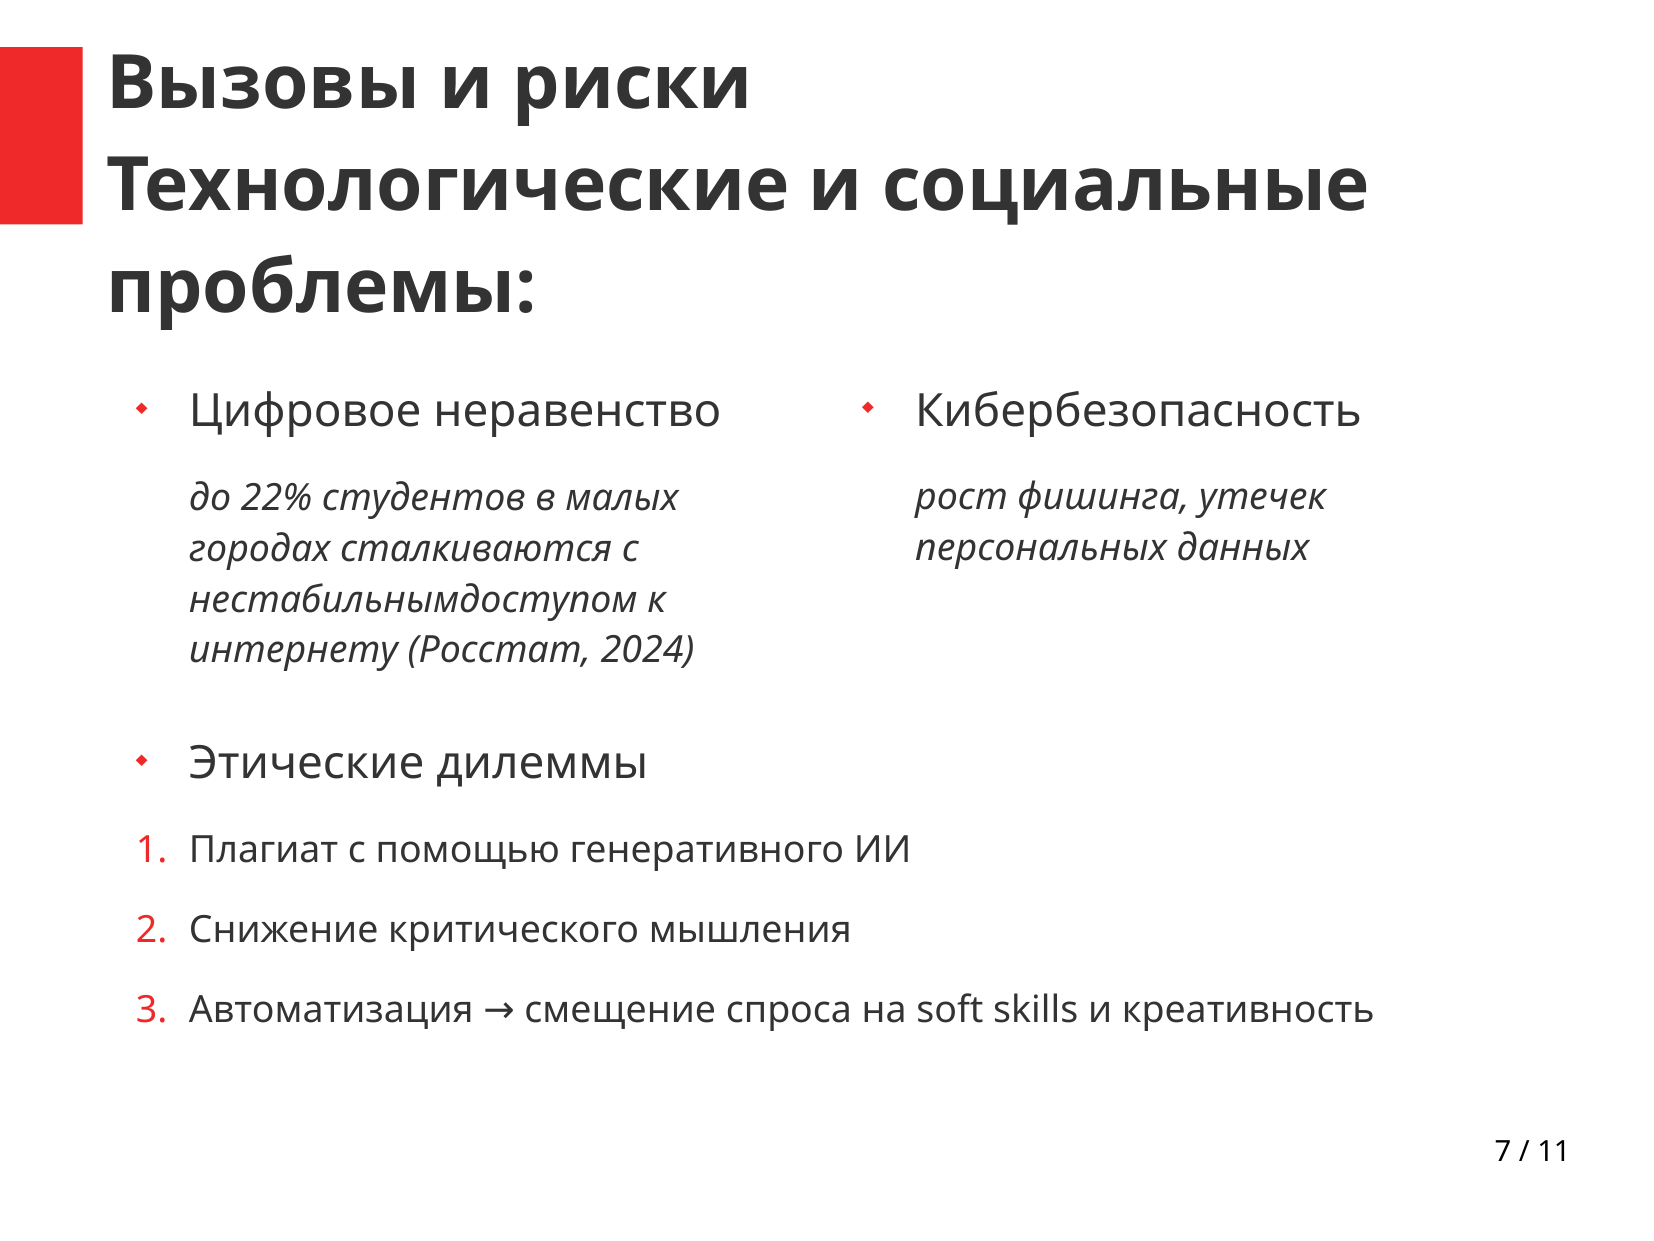

# Вызовы и риски Технологические и социальные проблемы:
Кибербезопасность
рост фишинга, утечек персональных данных
Цифровое неравенство
до 22% студентов в малых городах сталкиваются с нестабильнымдоступом к интернету (Росстат, 2024)
Этические дилеммы
Плагиат с помощью генеративного ИИ
Снижение критического мышления
Автоматизация → смещение спроса на soft skills и креативность
7